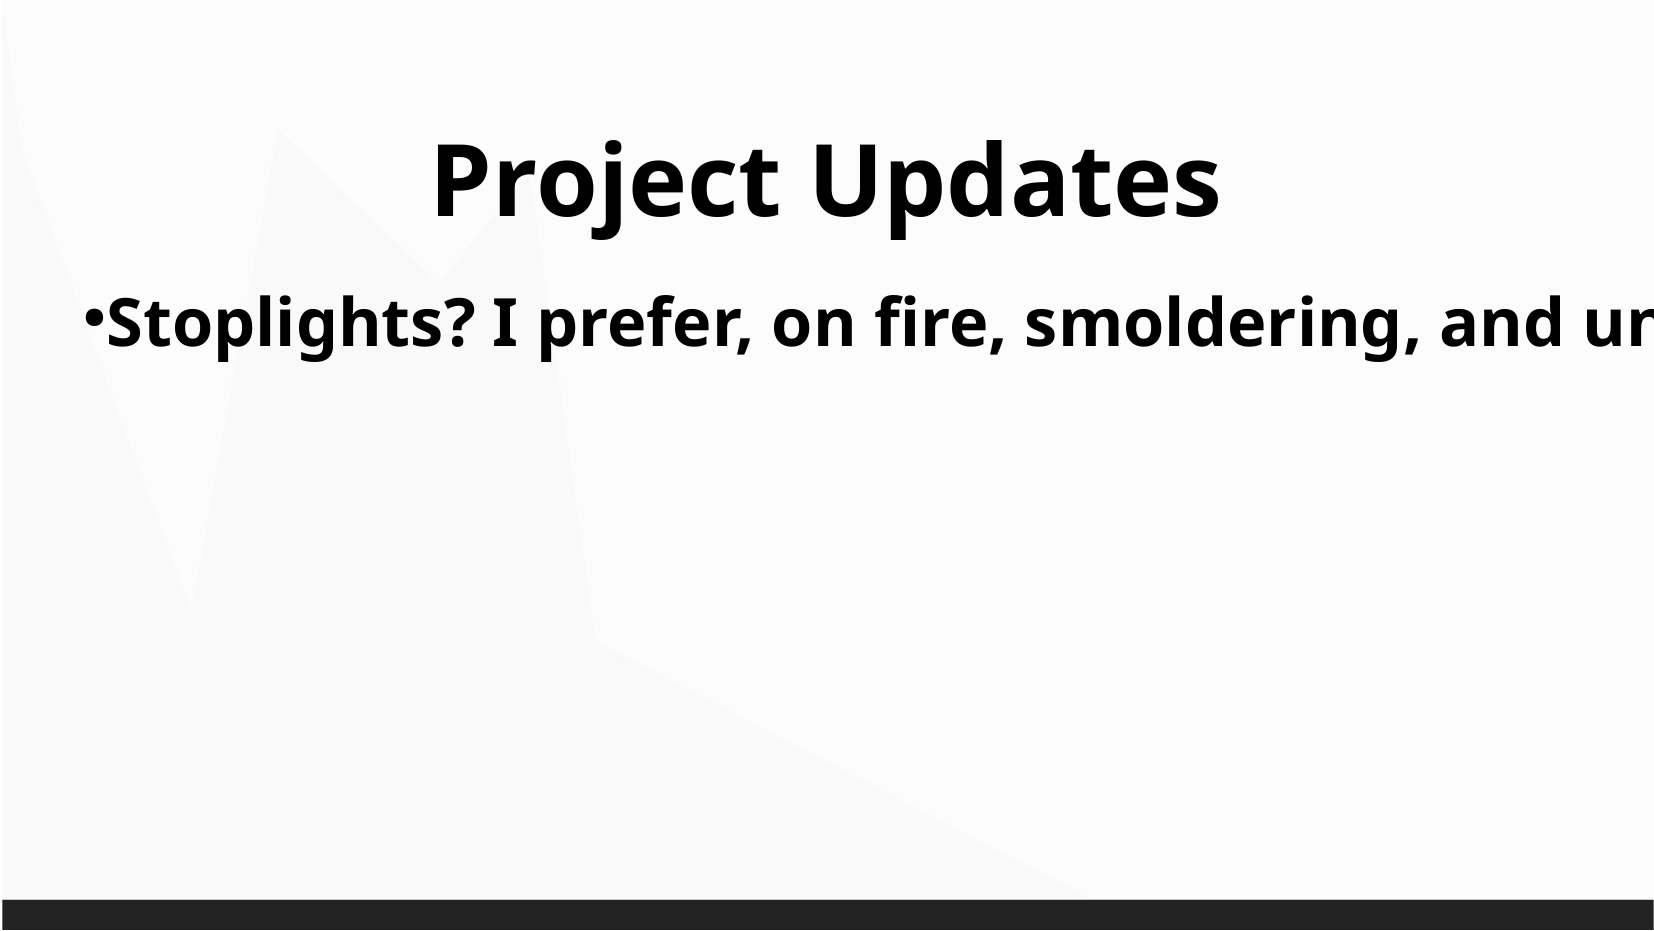

# Project Updates
Stoplights? I prefer, on fire, smoldering, and under control.